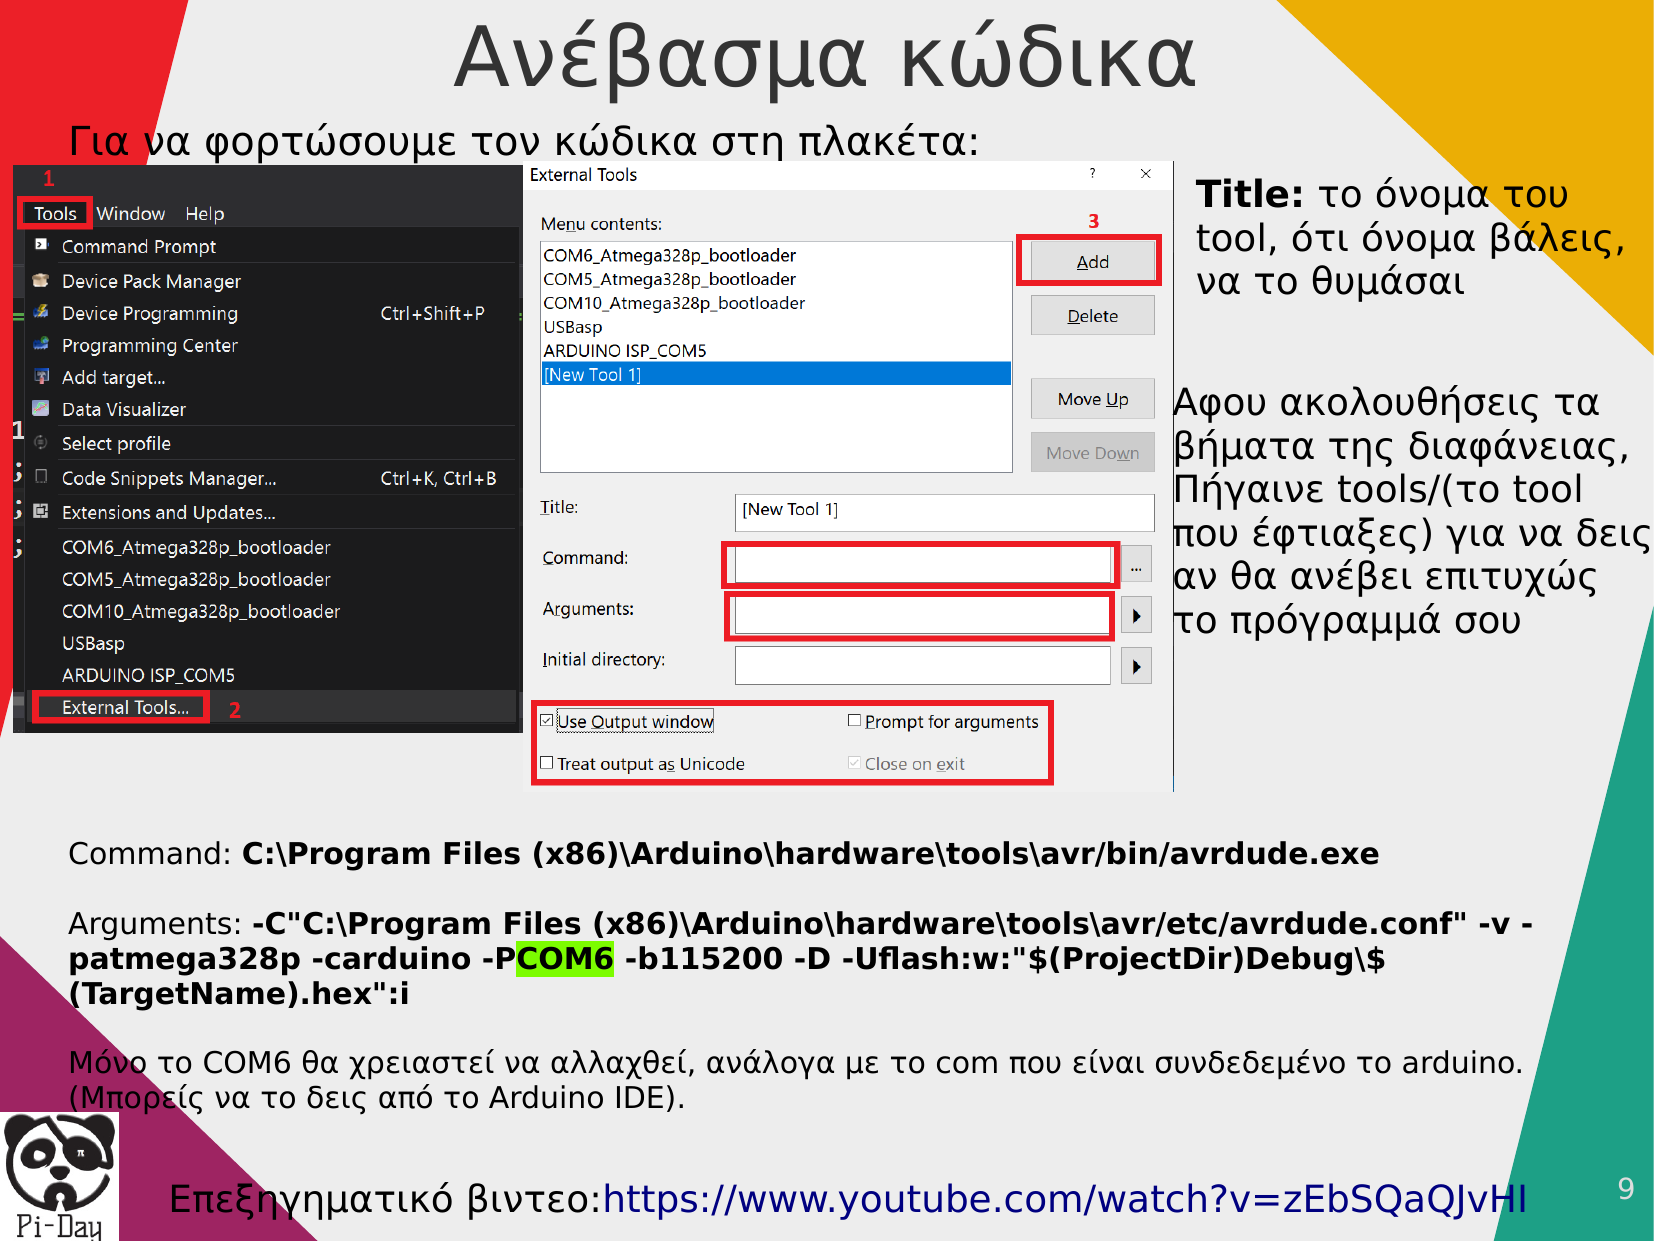

# Ανέβασμα κώδικα
Για να φορτώσουμε τον κώδικα στη πλακέτα:
Command: C:\Program Files (x86)\Arduino\hardware\tools\avr/bin/avrdude.exe
Arguments: -C"C:\Program Files (x86)\Arduino\hardware\tools\avr/etc/avrdude.conf" -v -patmega328p -carduino -PCOM6 -b115200 -D -Uflash:w:"$(ProjectDir)Debug\$(TargetName).hex":i
Μόνο το COM6 θα χρειαστεί να αλλαχθεί, ανάλογα με το com που είναι συνδεδεμένο το arduino. (Μπορείς να το δεις από το Arduino IDE).
Title: το όνομα του
tool, ότι όνομα βάλεις,
να το θυμάσαι
Αφου ακολουθήσεις τα
βήματα της διαφάνειας,
Πήγαινε tools/(το tool
που έφτιαξες) για να δεις
αν θα ανέβει επιτυχώς
το πρόγραμμά σου
Επεξηγηματικό βιντεο:https://www.youtube.com/watch?v=zEbSQaQJvHI
9